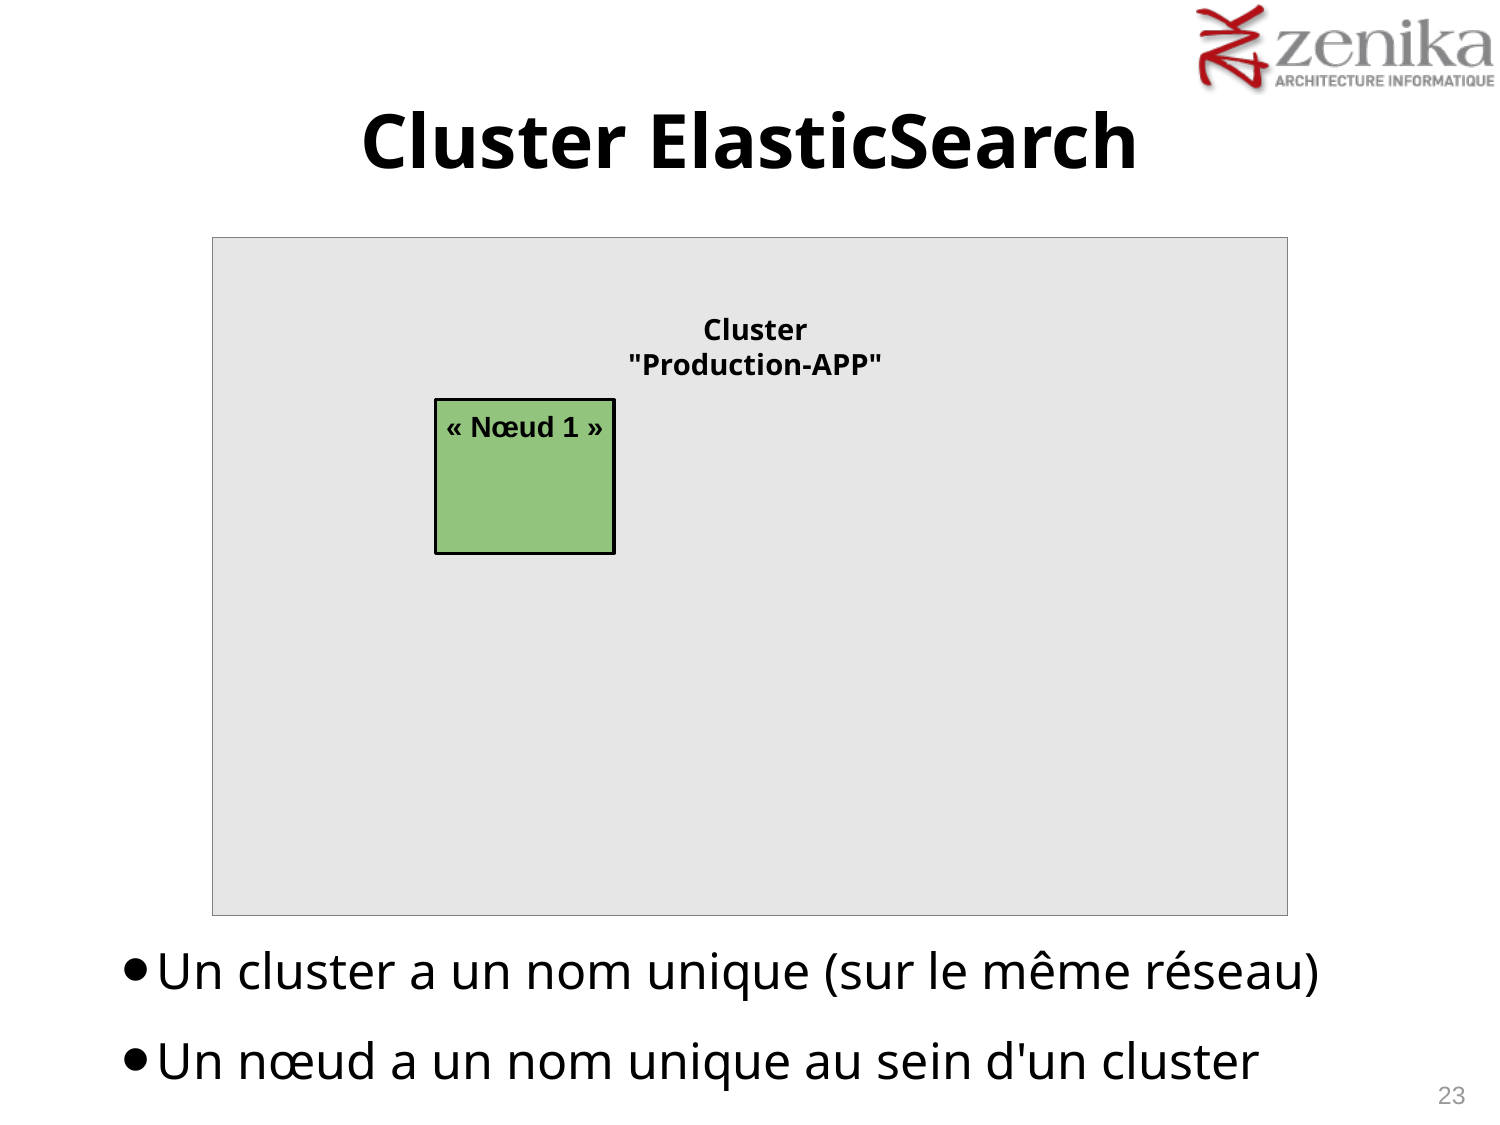

Cluster ElasticSearch
Cluster "Production-APP"
« Nœud 1 »
Un cluster a un nom unique (sur le même réseau)
Un nœud a un nom unique au sein d'un cluster